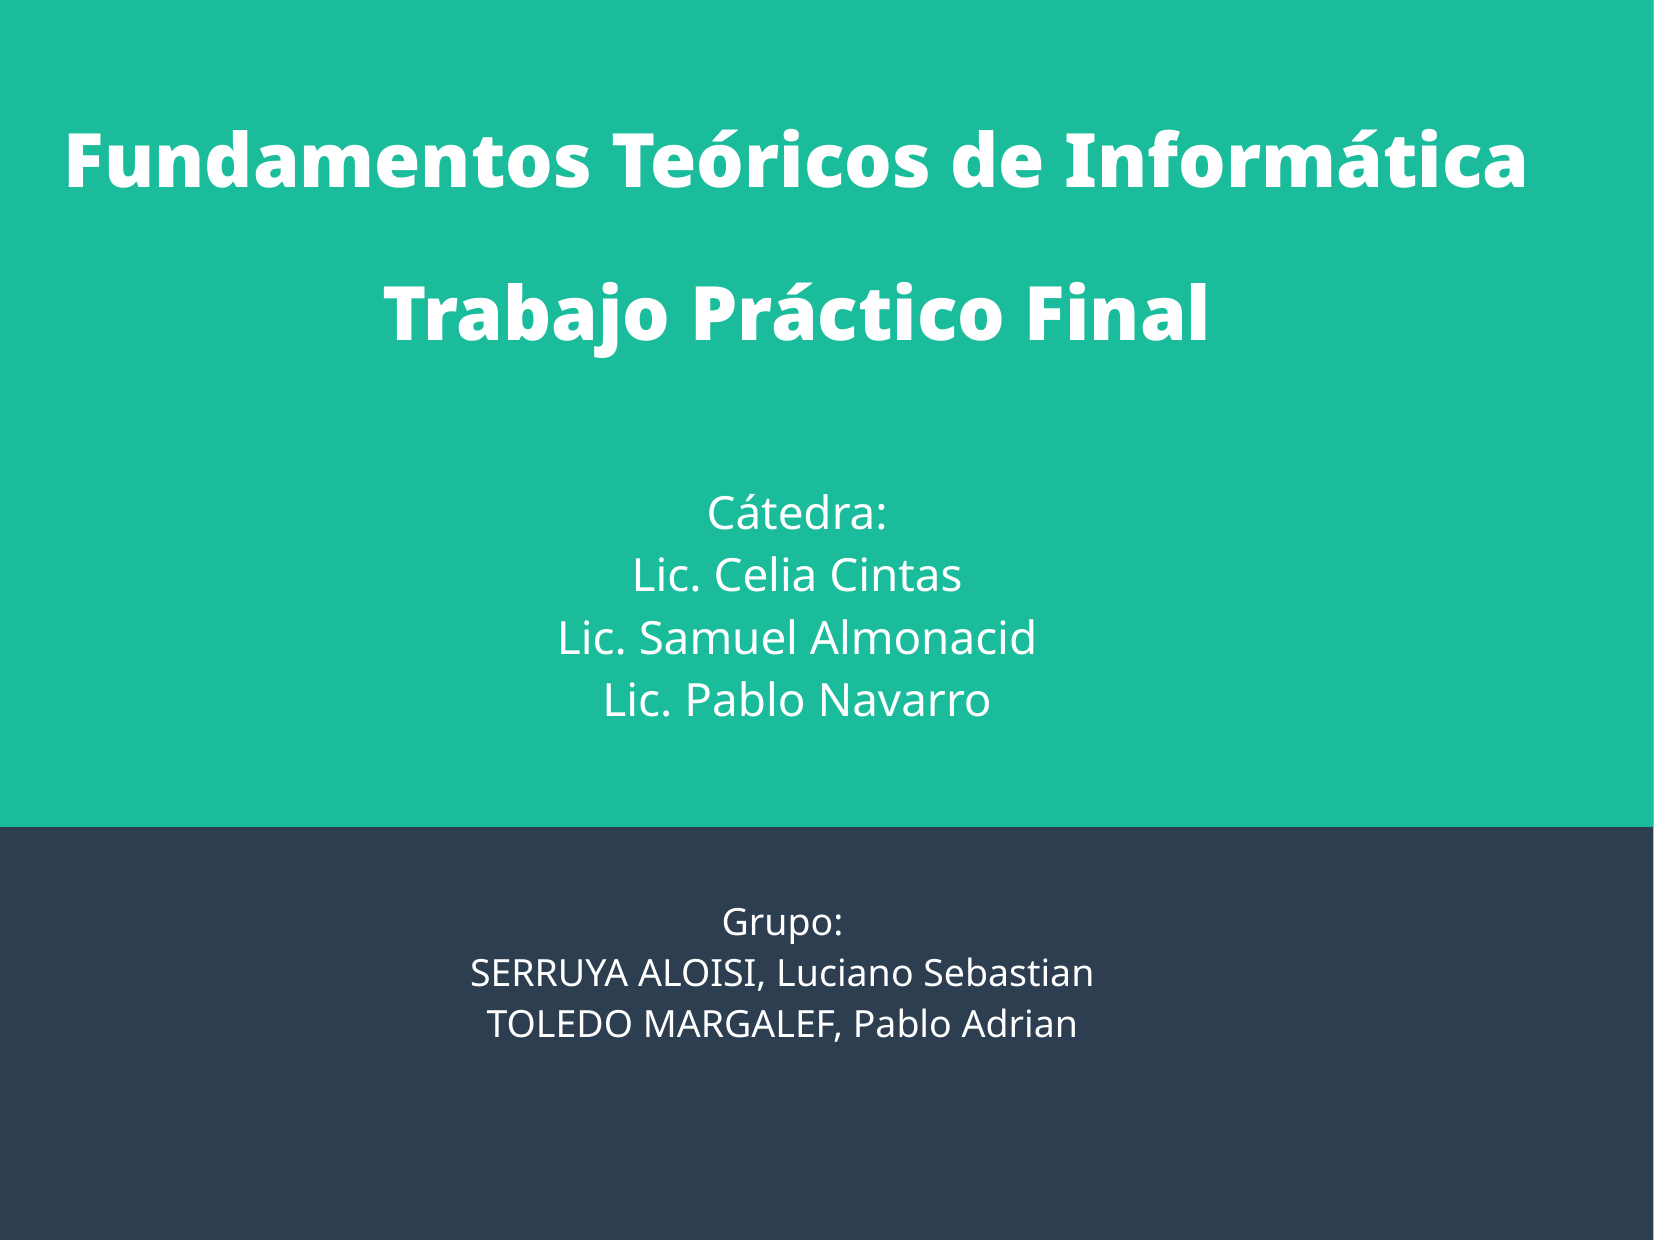

# Fundamentos Teóricos de Informática Trabajo Práctico Final
Cátedra:
Lic. Celia Cintas
Lic. Samuel Almonacid
Lic. Pablo Navarro
Grupo:
SERRUYA ALOISI, Luciano Sebastian
TOLEDO MARGALEF, Pablo Adrian